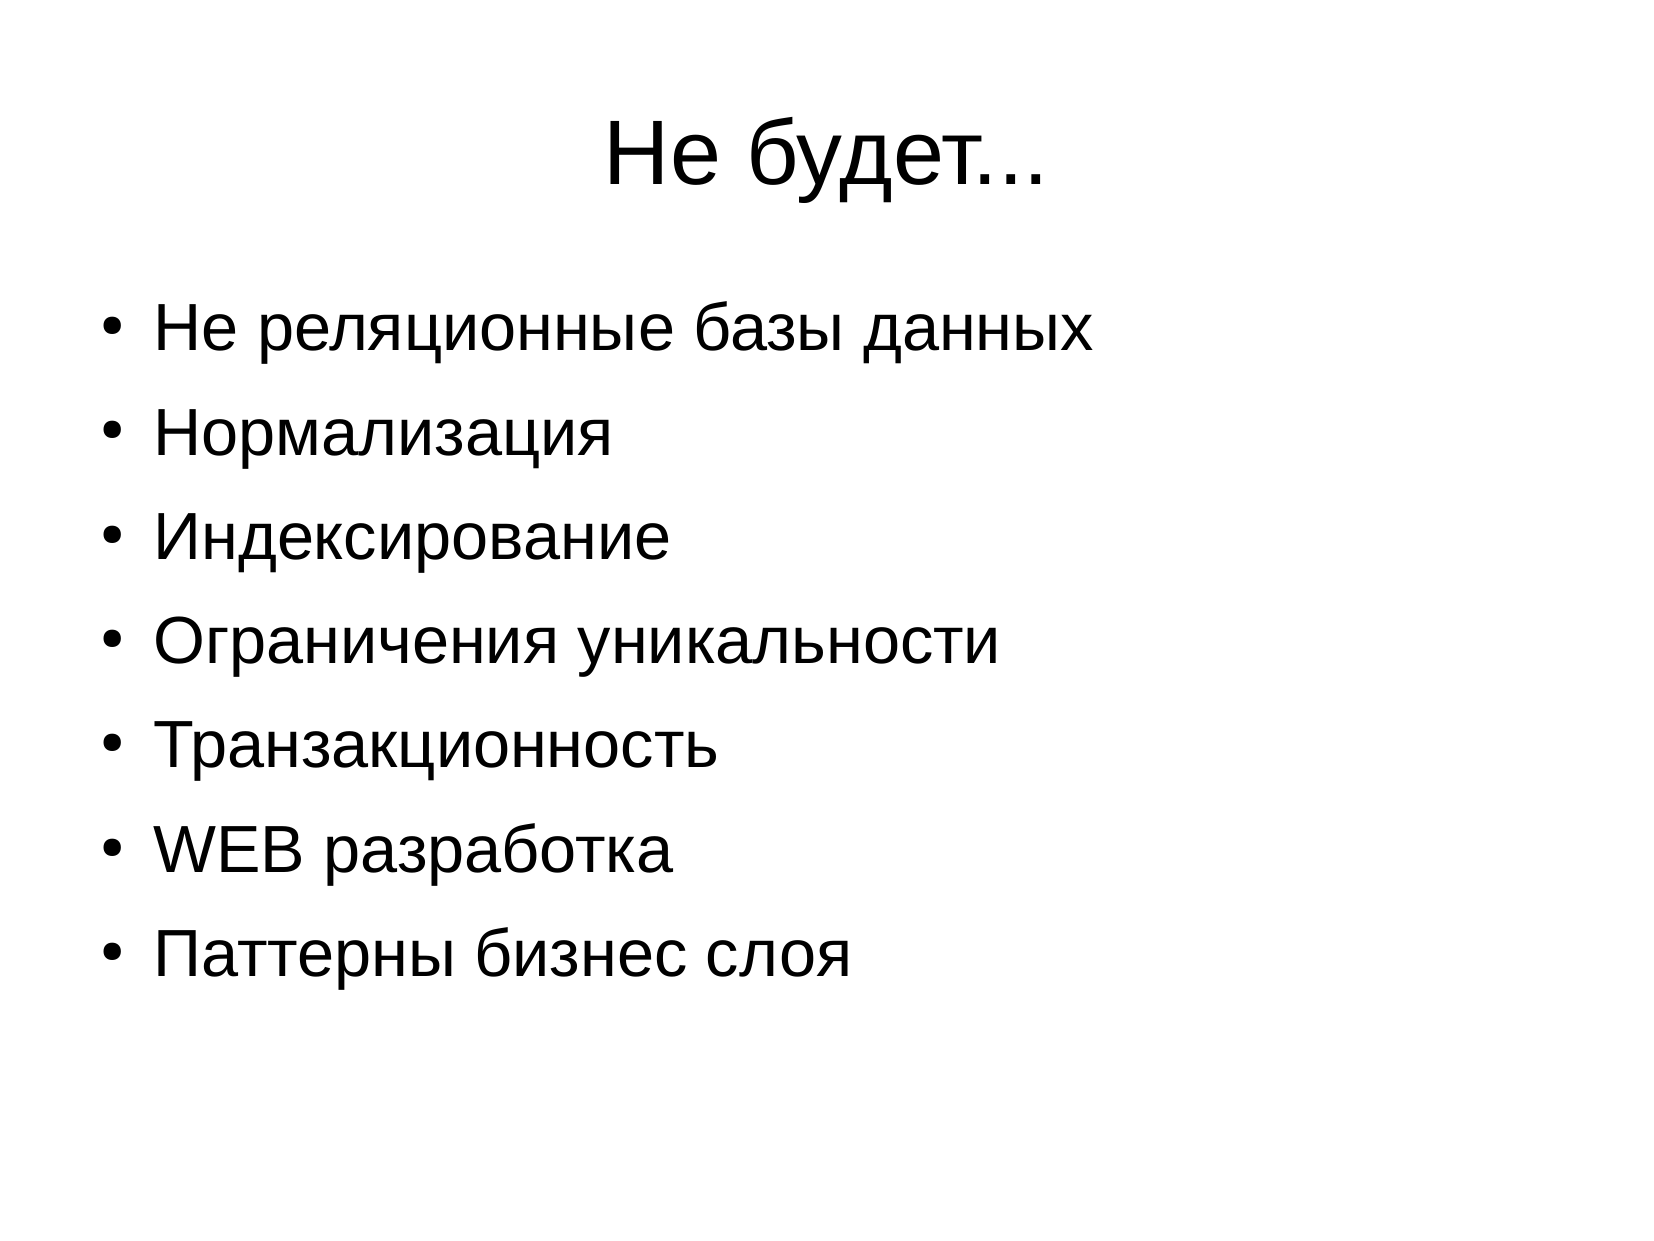

# Не будет...
Не реляционные базы данных
Нормализация
Индексирование
Ограничения уникальности
Транзакционность
WEB разработка
Паттерны бизнес слоя